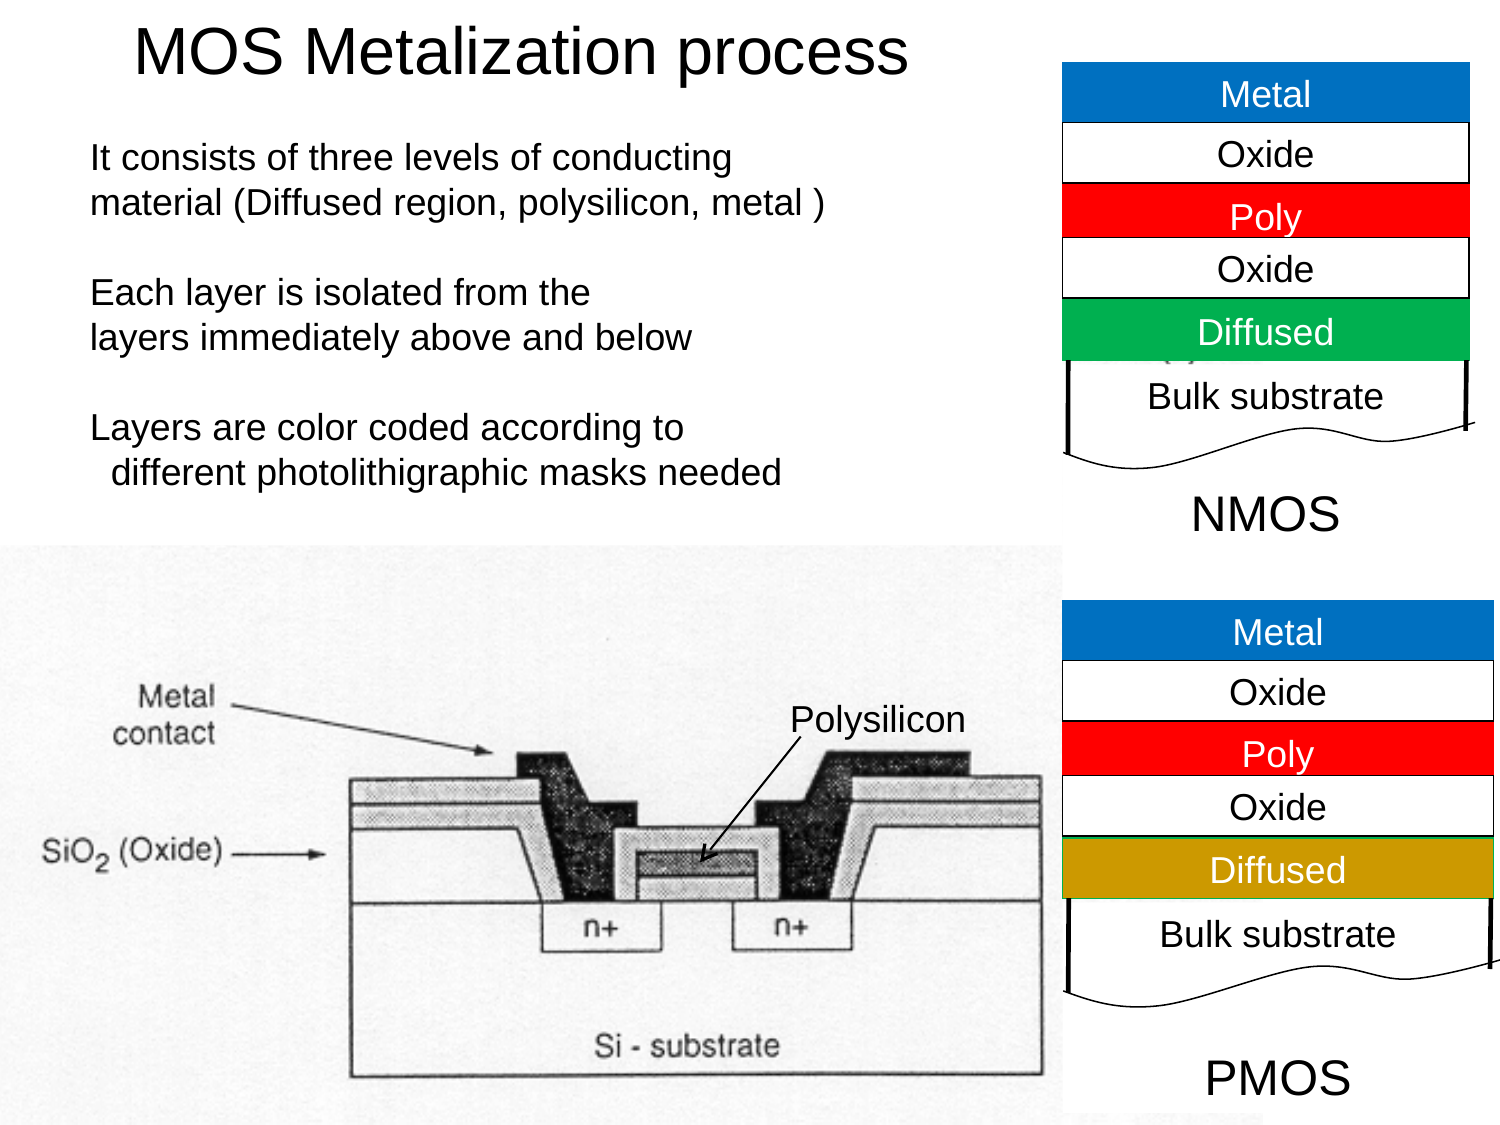

MOS Metalization process
It consists of three levels of conducting
material (Diffused region, polysilicon, metal )
Each layer is isolated from the
layers immediately above and below
Layers are color coded according to
 different photolithigraphic masks needed
Metal
Oxide
Poly
Oxide
Diffused
Bulk substrate
NMOS
Metal
Oxide
Polysilicon
Poly
Oxide
Diffused
Bulk substrate
PMOS